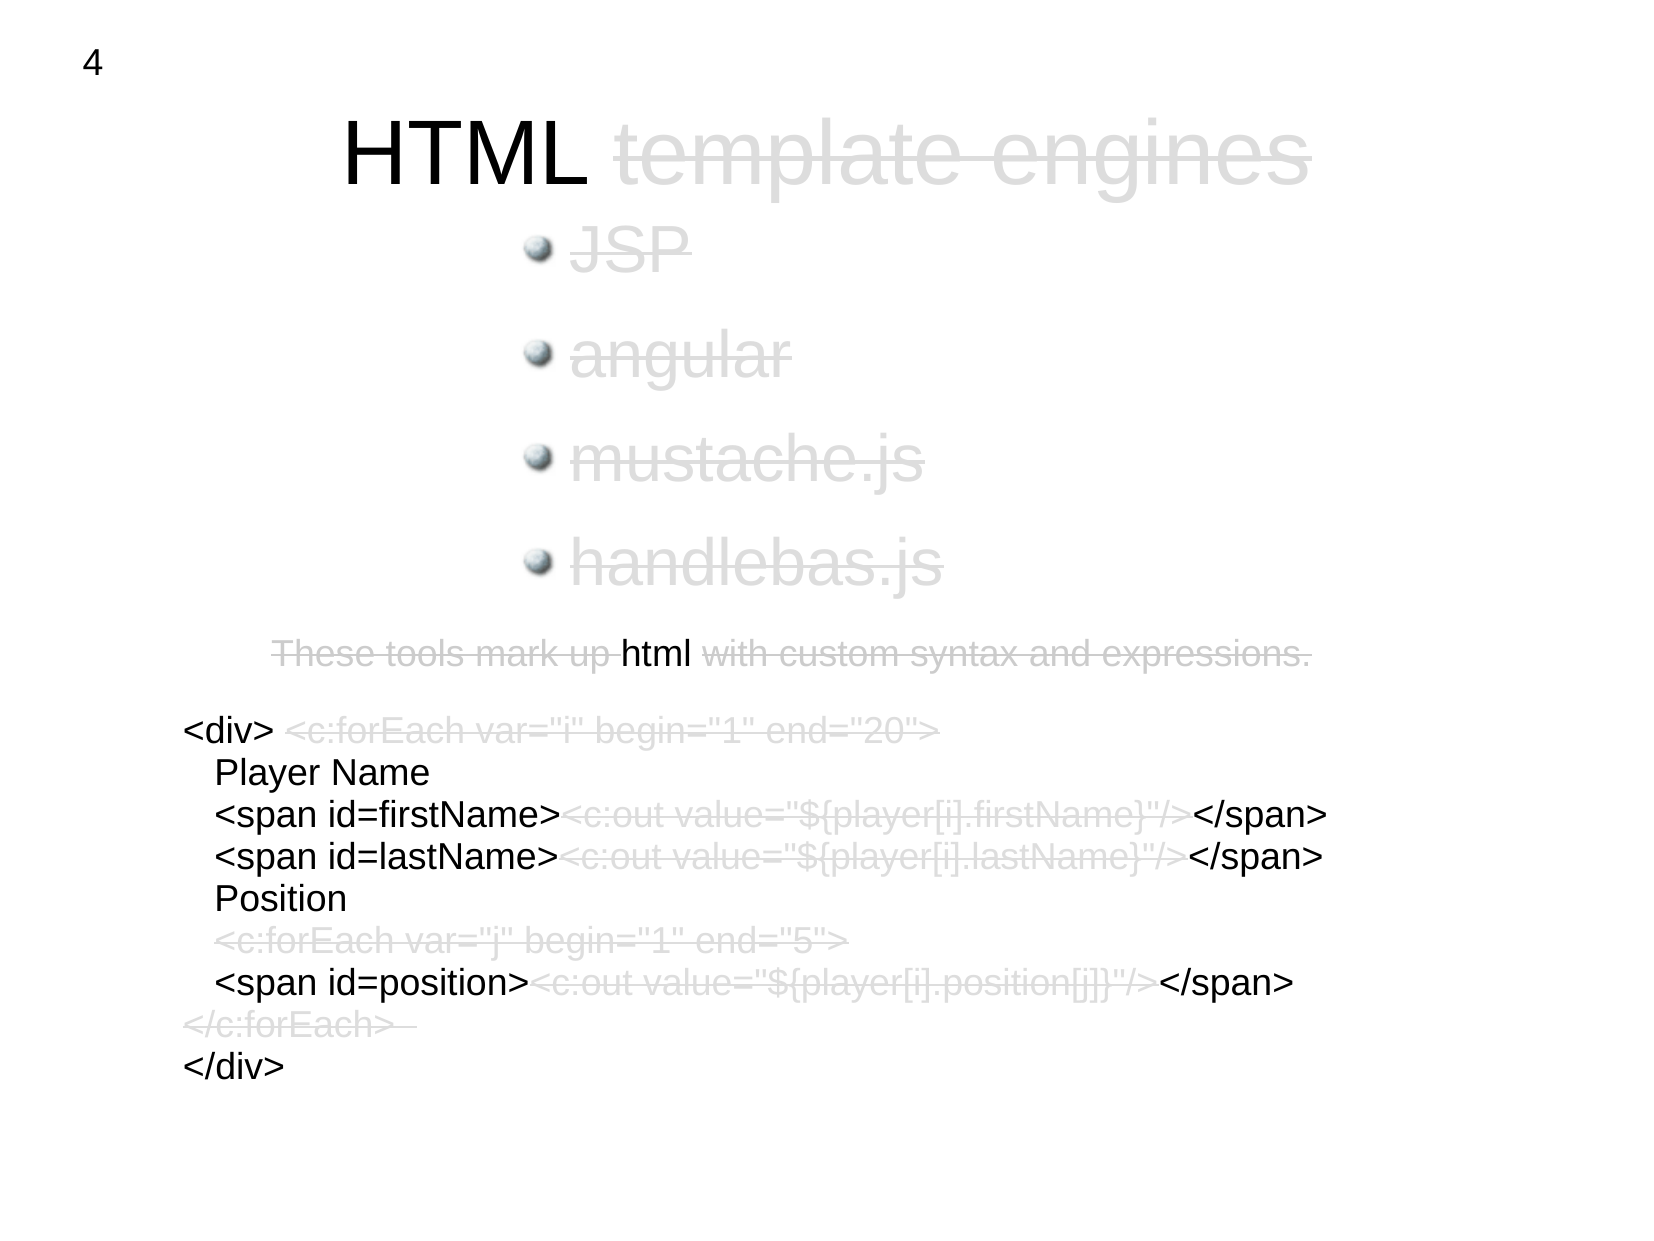

4
# HTML template engines
JSP
angular
mustache.js
handlebas.js
These tools mark up html with custom syntax and expressions.
<div> <c:forEach var="i" begin="1" end="20">
 Player Name
 <span id=firstName><c:out value="${player[i].firstName}"/></span>
 <span id=lastName><c:out value="${player[i].lastName}"/></span>
 Position
 <c:forEach var="j" begin="1" end="5">
 <span id=position><c:out value="${player[i].position[j]}"/></span>
</c:forEach>
</div>